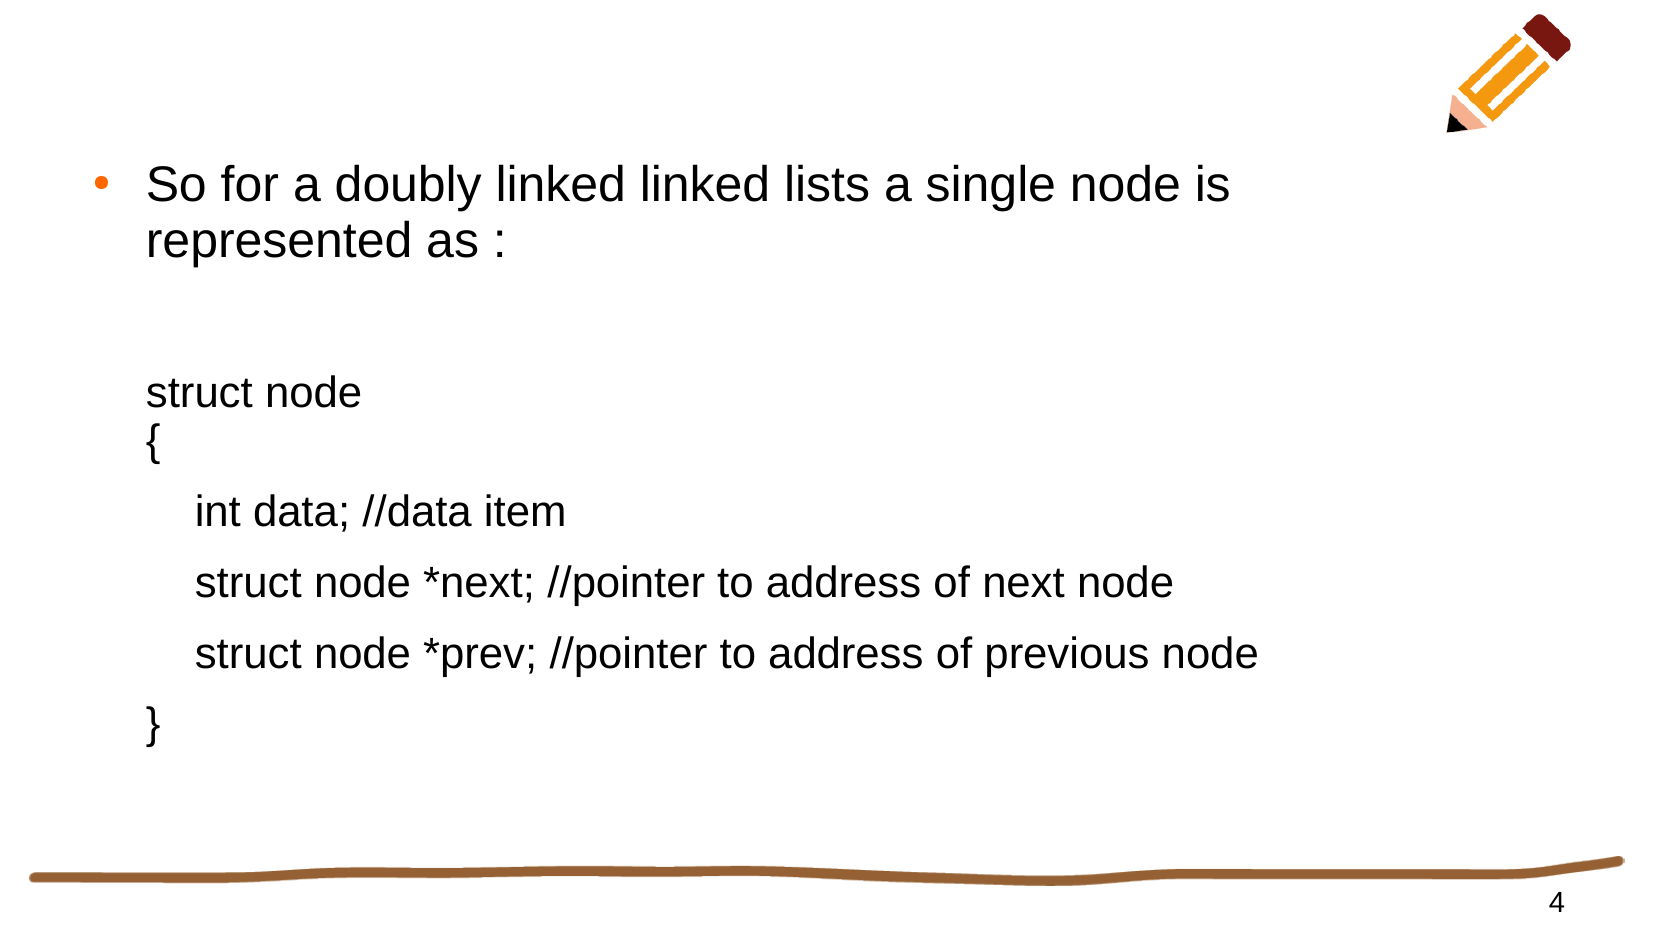

# So for a doubly linked linked lists a single node is represented as :
struct node
{
 int data; //data item
 struct node *next; //pointer to address of next node
 struct node *prev; //pointer to address of previous node
}
4